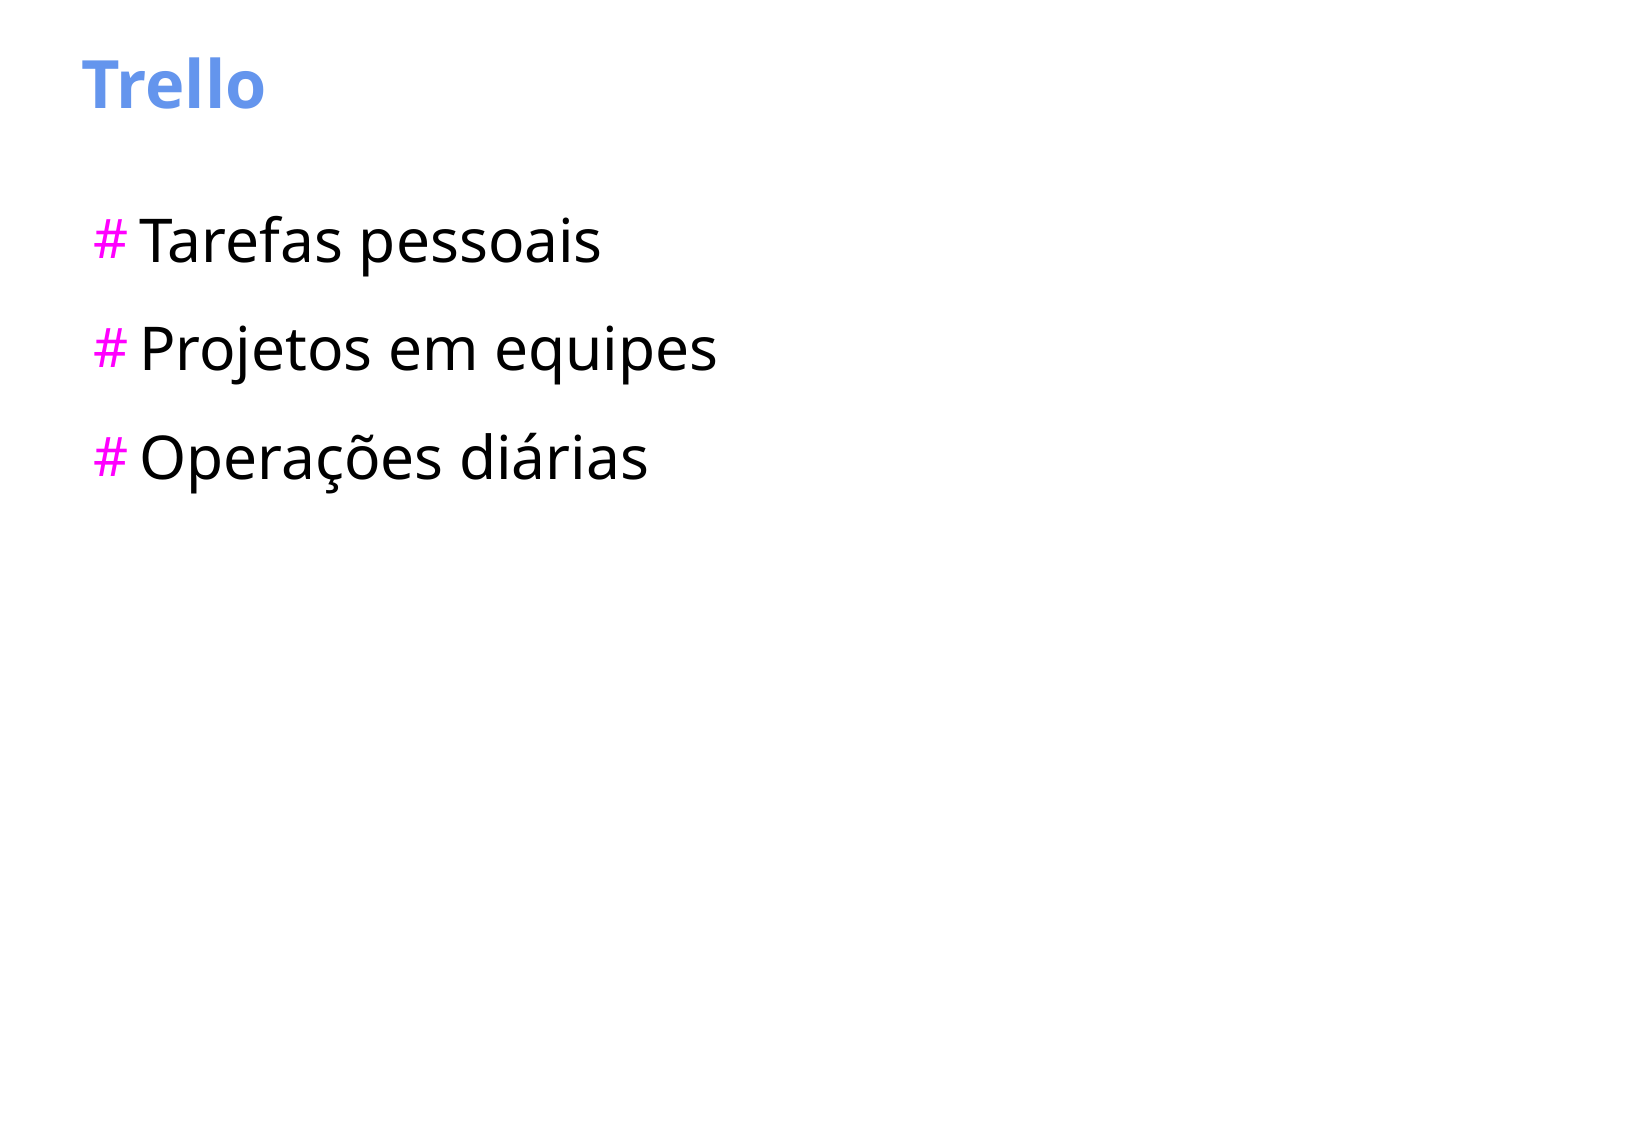

# Trello
Tarefas pessoais
Projetos em equipes
Operações diárias